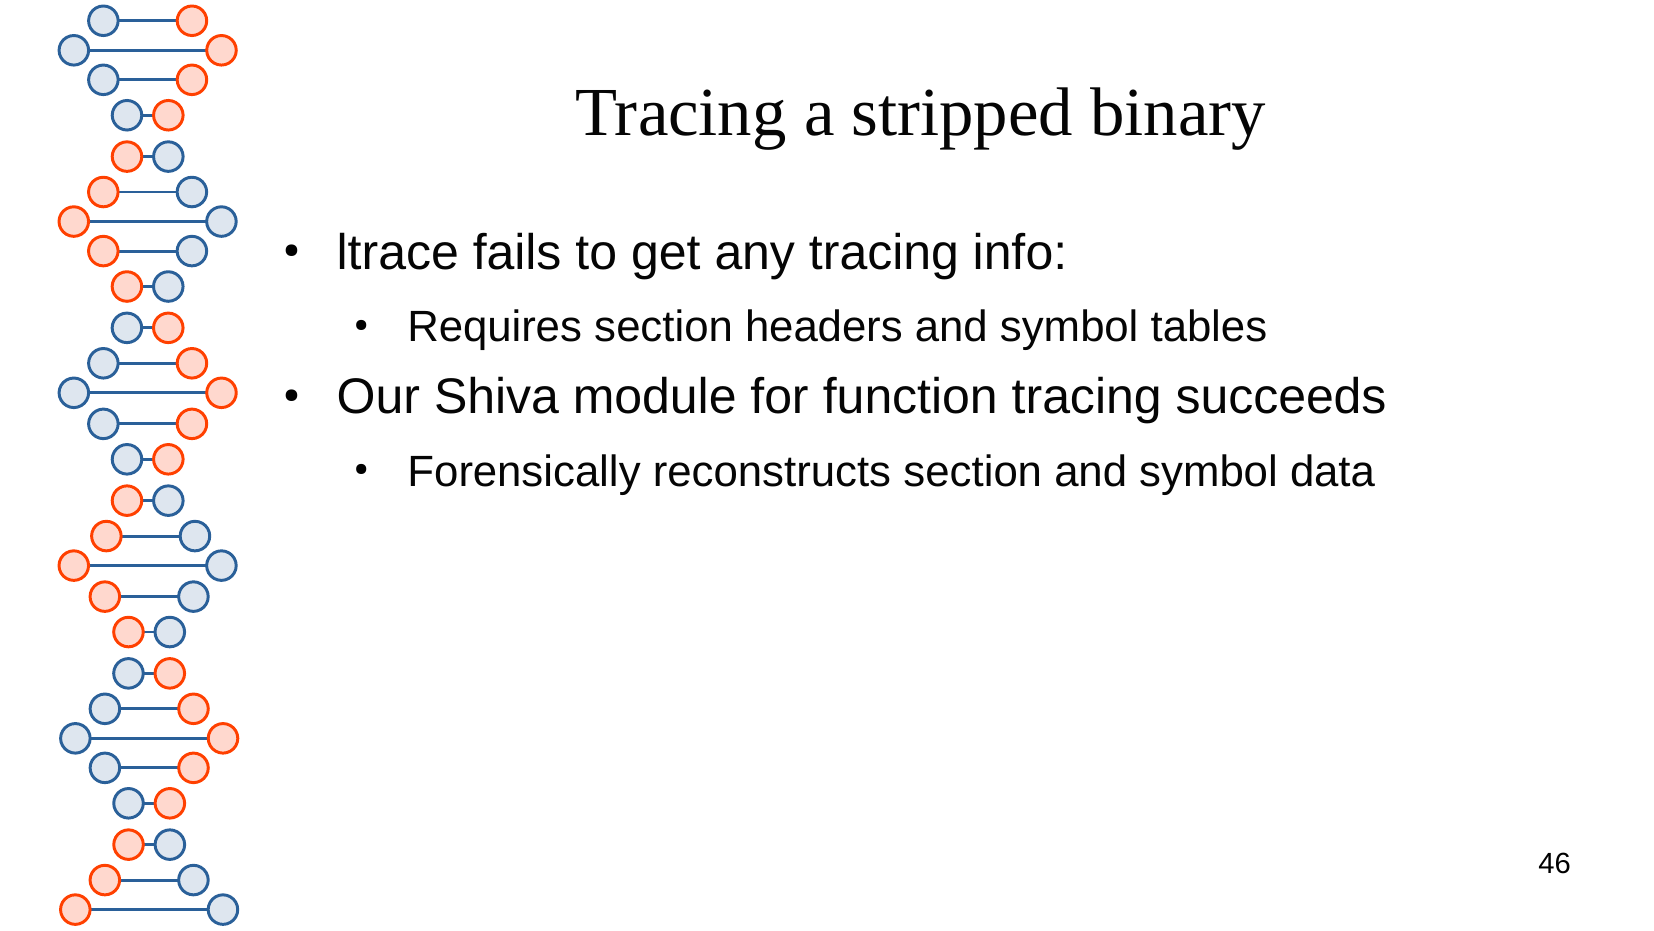

# Tracing a stripped binary
ltrace fails to get any tracing info:
Requires section headers and symbol tables
Our Shiva module for function tracing succeeds
Forensically reconstructs section and symbol data
46